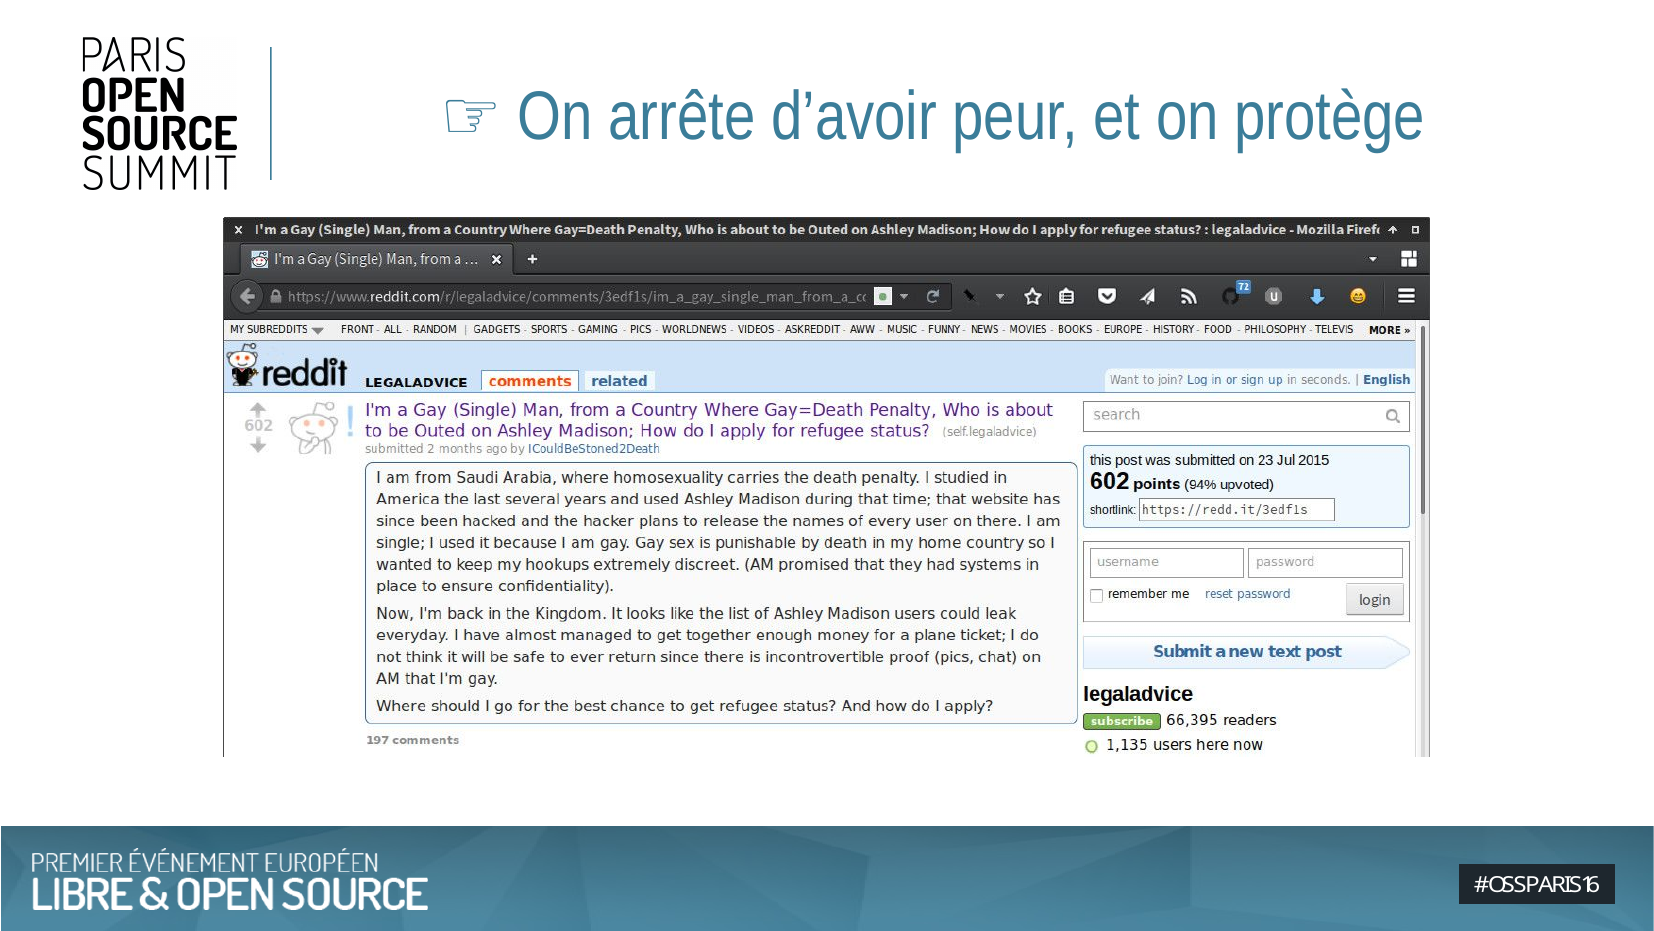

# ☞ On arrête d’avoir peur, et on protège